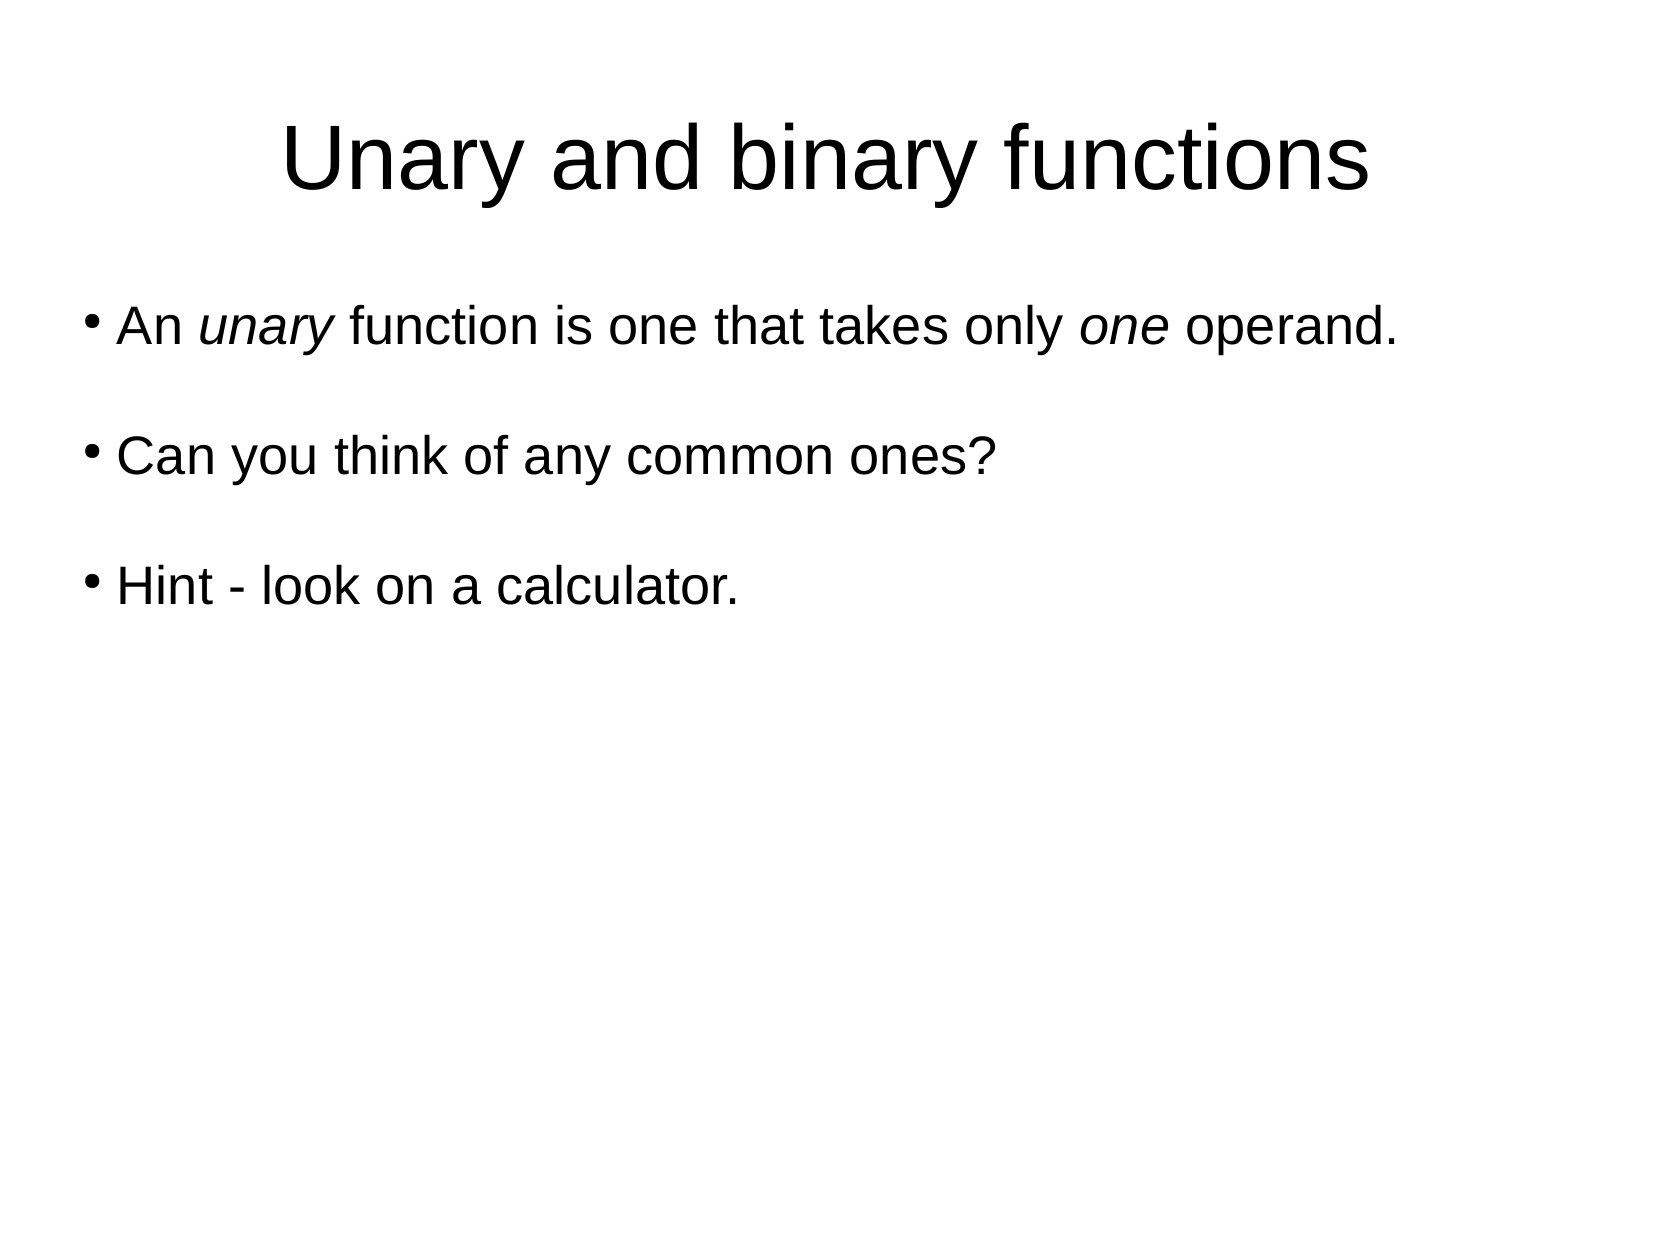

# Unary and binary functions
 An unary function is one that takes only one operand.
 Can you think of any common ones?
 Hint - look on a calculator.